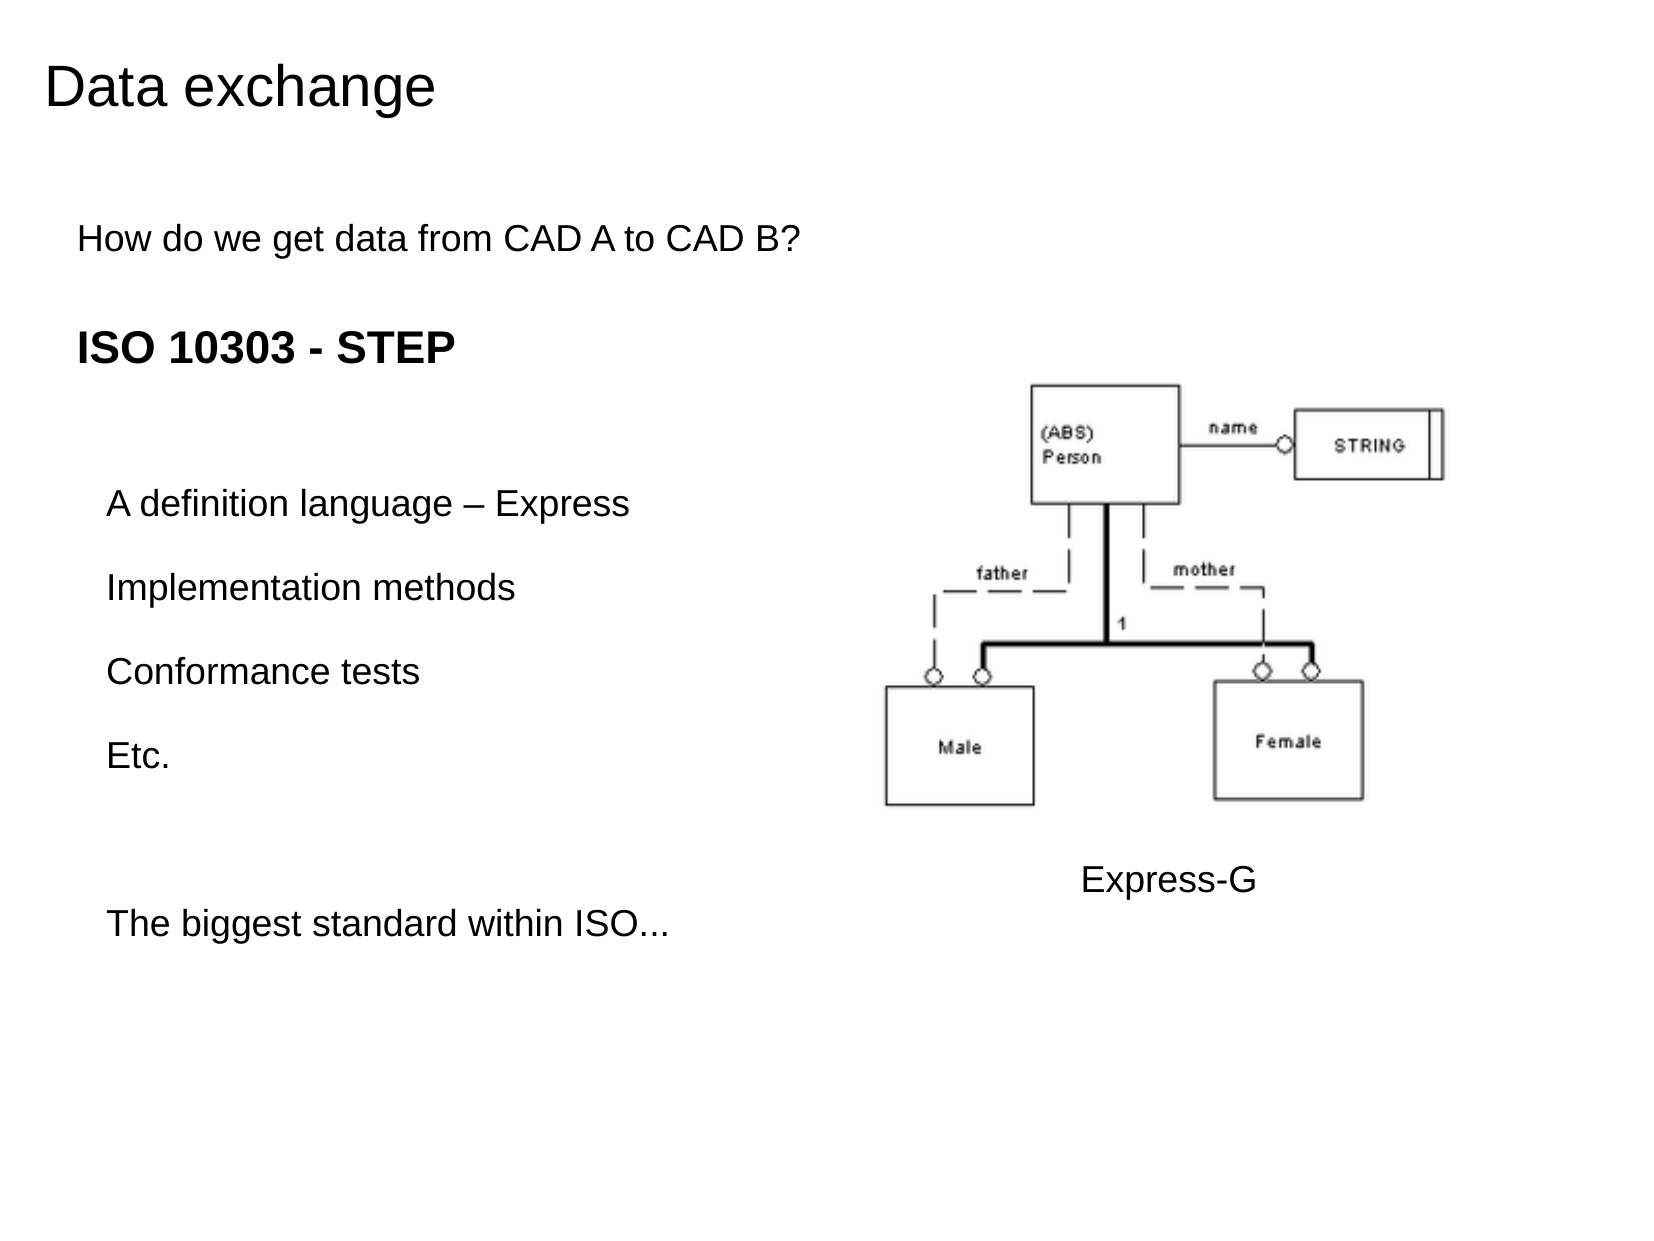

Data exchange
How do we get data from CAD A to CAD B?
ISO 10303 - STEP
A definition language – Express
Implementation methods
Conformance tests
Etc.
The biggest standard within ISO...
Express-G